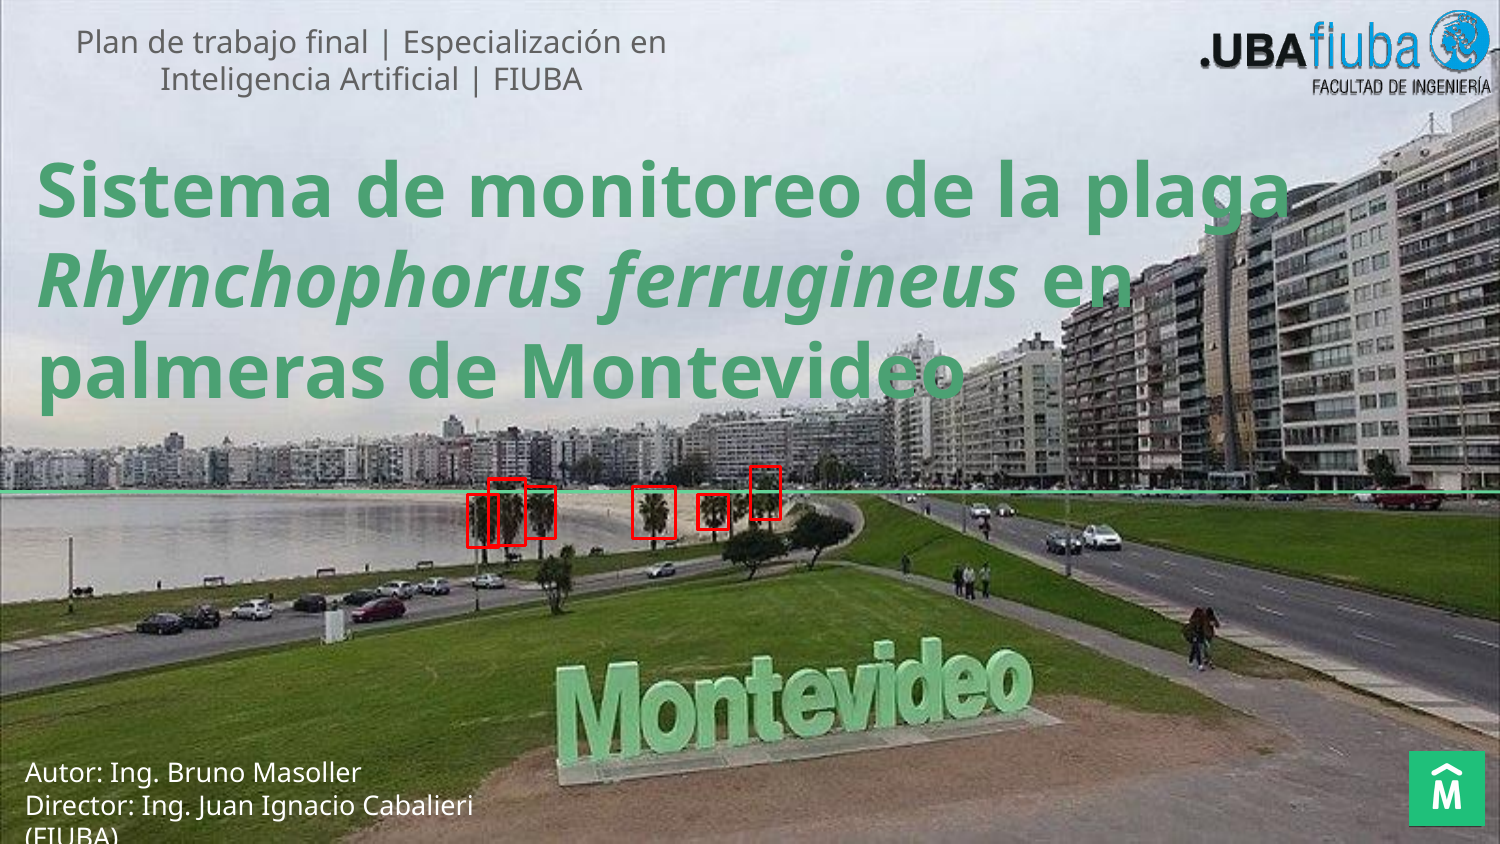

Plan de trabajo final | Especialización en Inteligencia Artificial | FIUBA
# Sistema de monitoreo de la plaga Rhynchophorus ferrugineus en palmeras de Montevideo
Autor: Ing. Bruno Masoller
Director: Ing. Juan Ignacio Cabalieri (FIUBA)